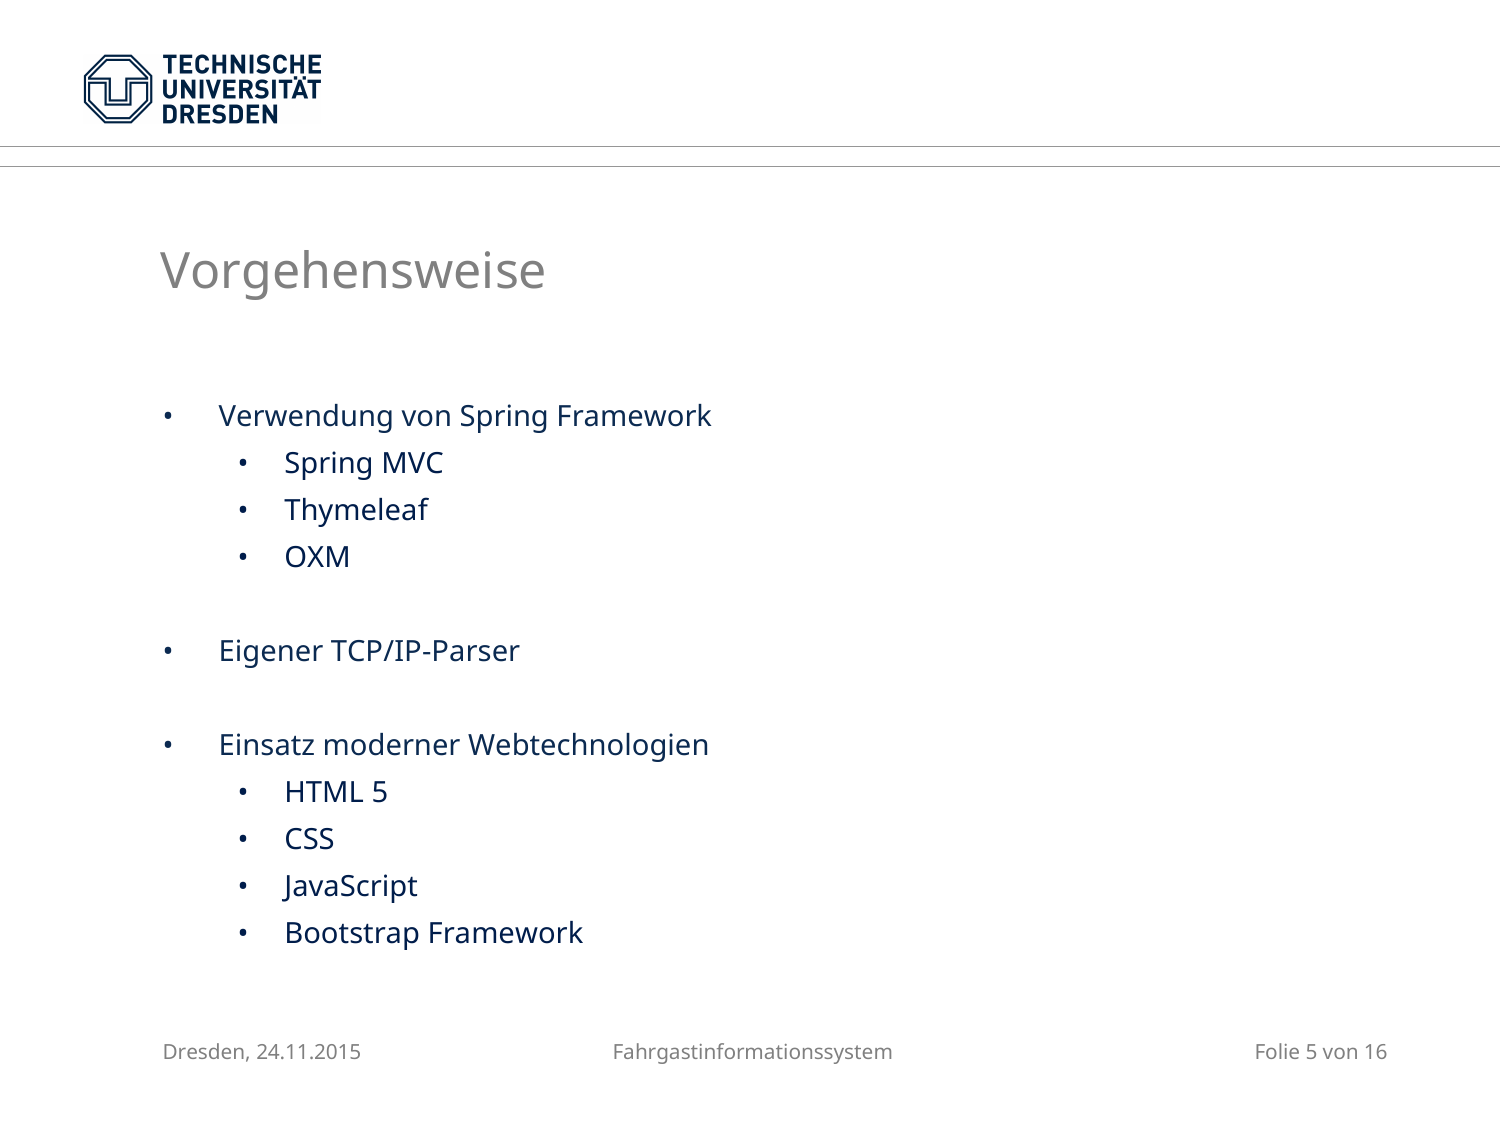

# Vorgehensweise
Verwendung von Spring Framework
Spring MVC
Thymeleaf
OXM
Eigener TCP/IP-Parser
Einsatz moderner Webtechnologien
HTML 5
CSS
JavaScript
Bootstrap Framework
5